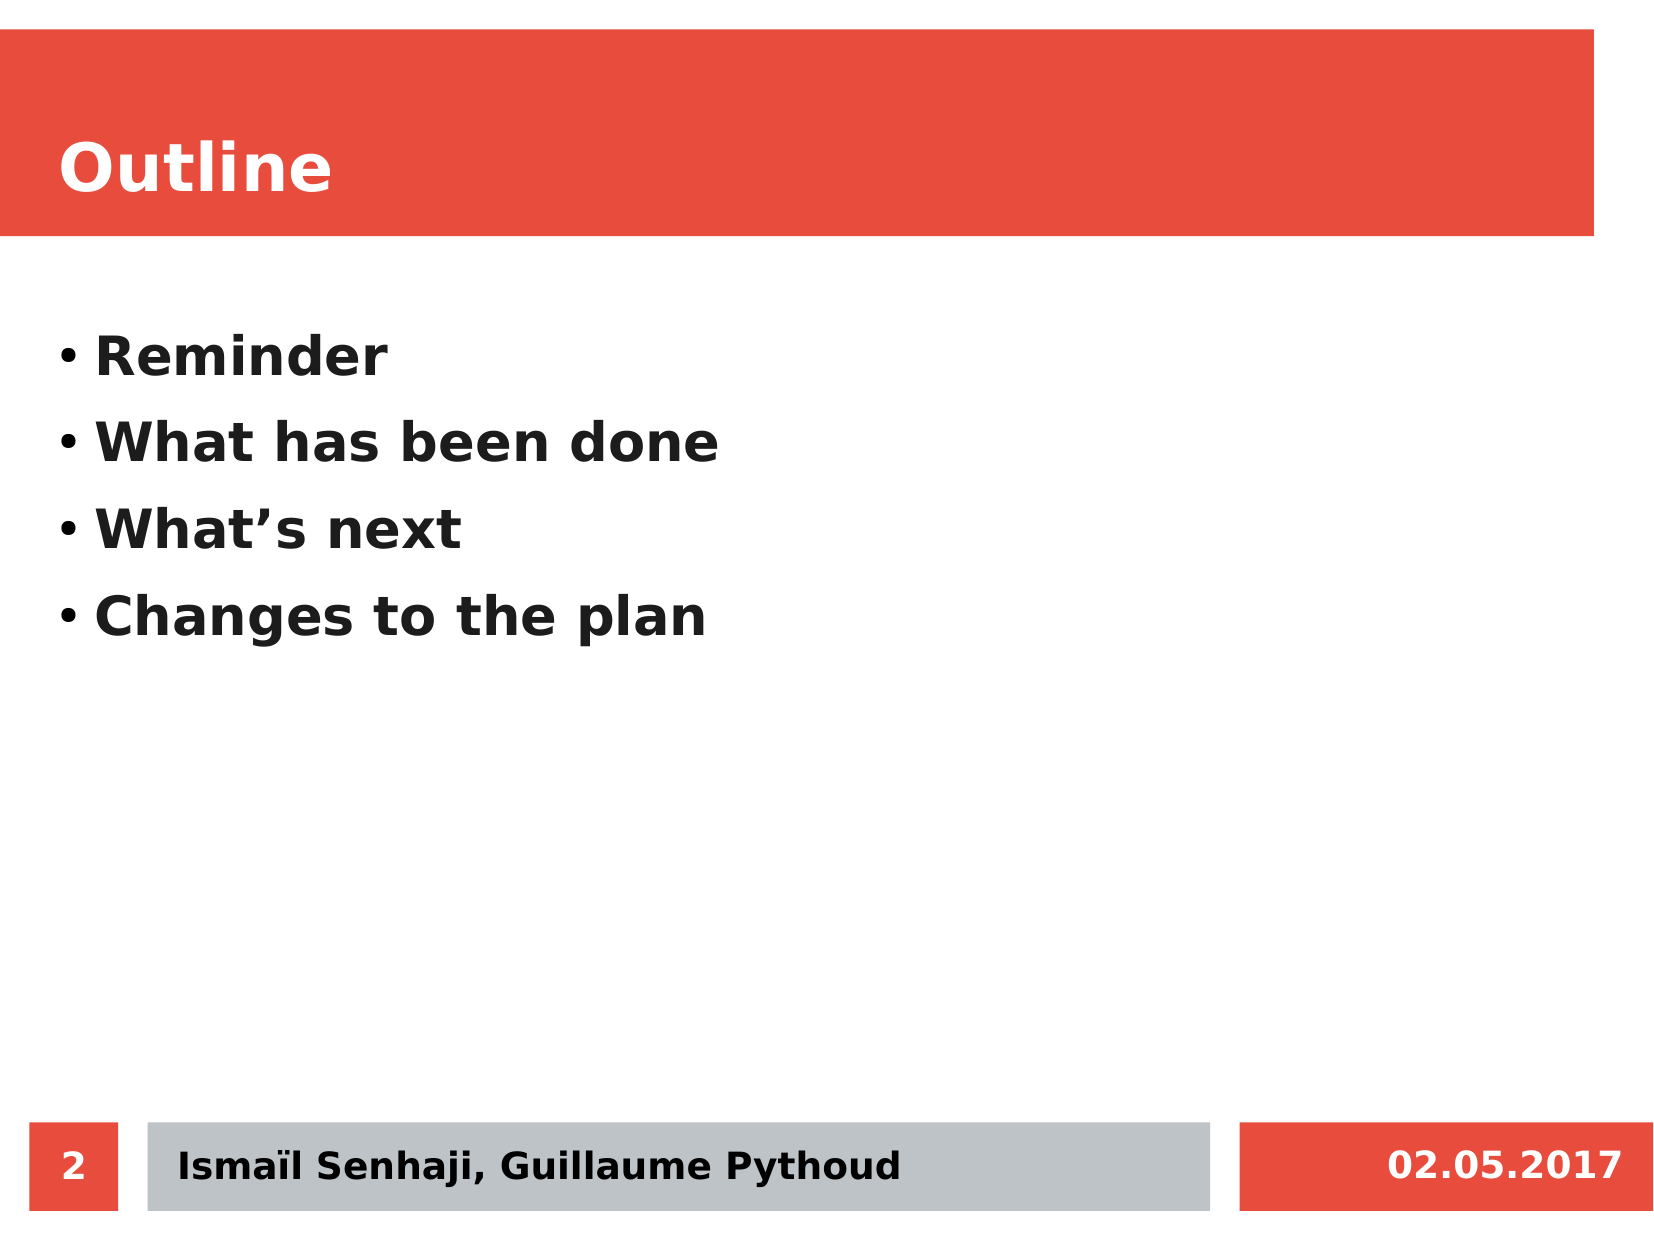

# Outline
Reminder
What has been done
What’s next
Changes to the plan
2
Ismaïl Senhaji, Guillaume Pythoud
02.05.2017